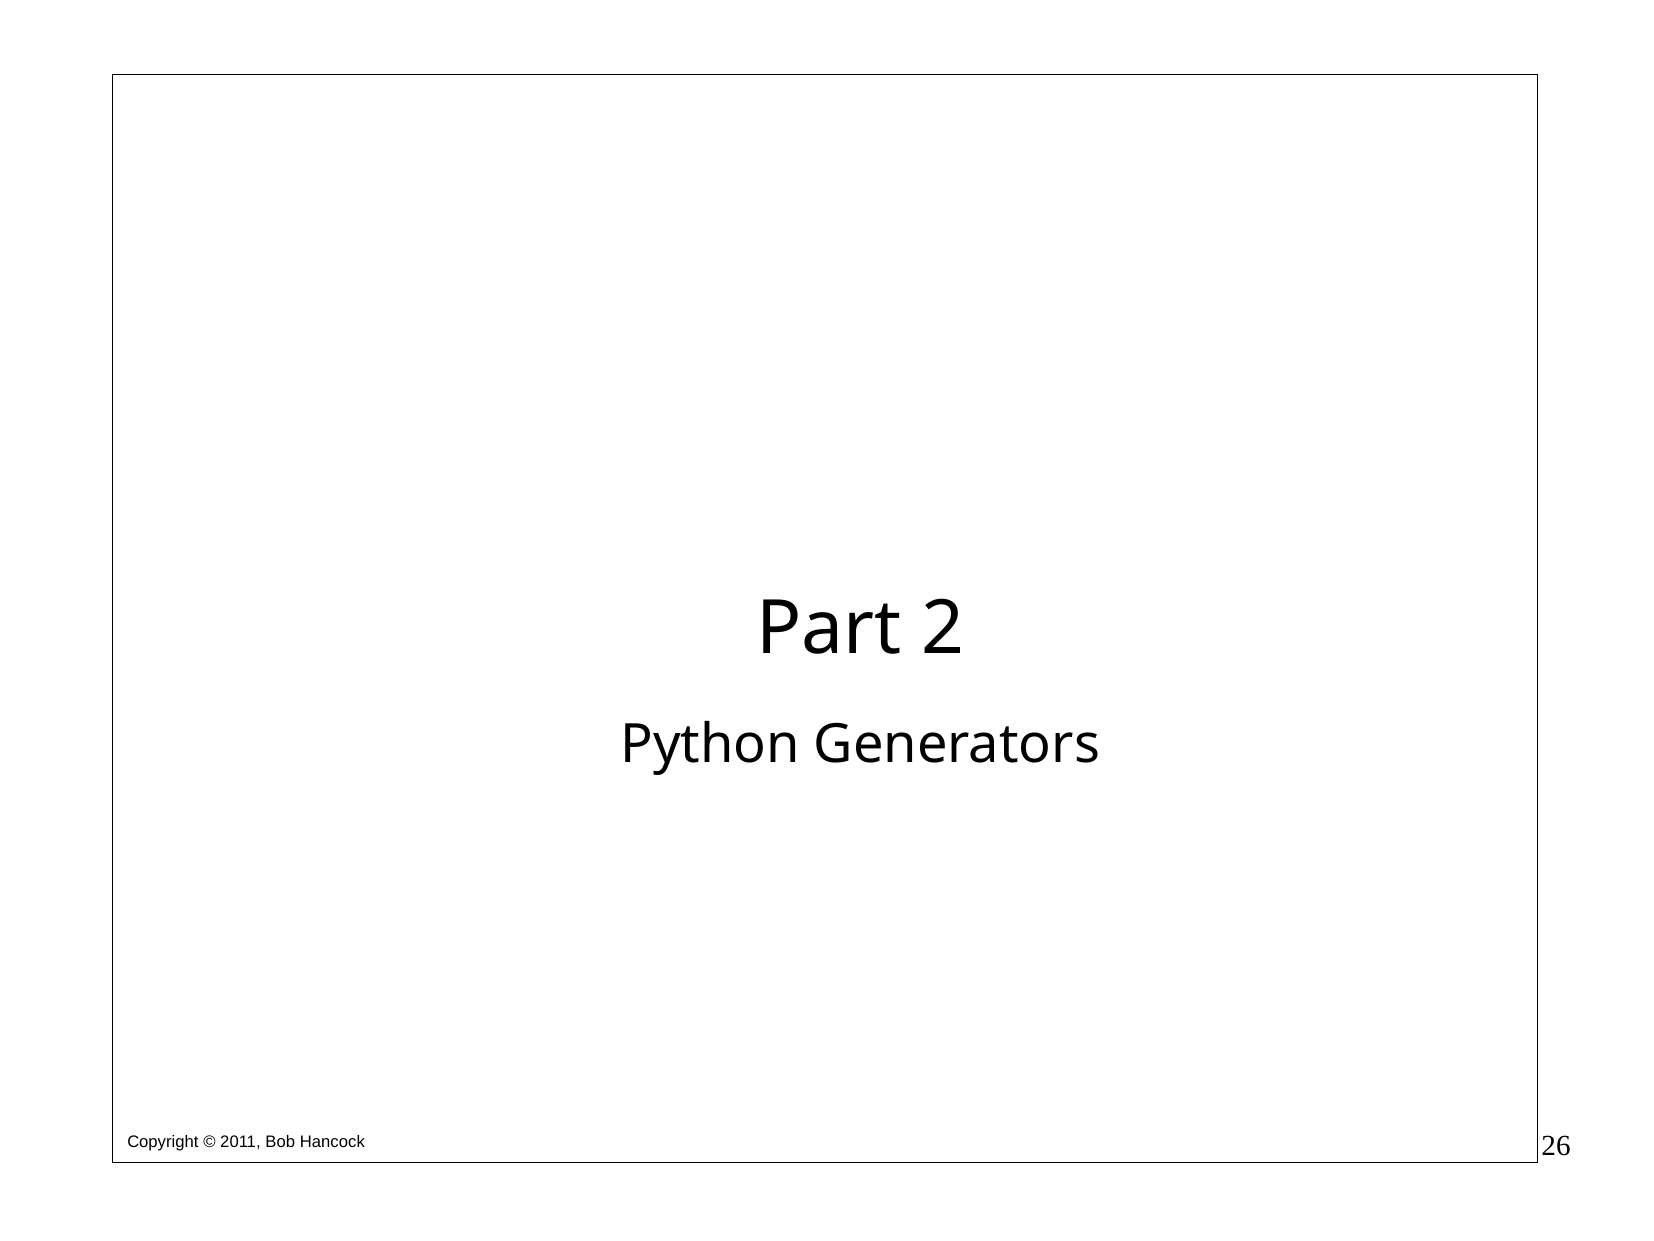

#
Part 2
Python Generators
Copyright © 2011, Bob Hancock
26